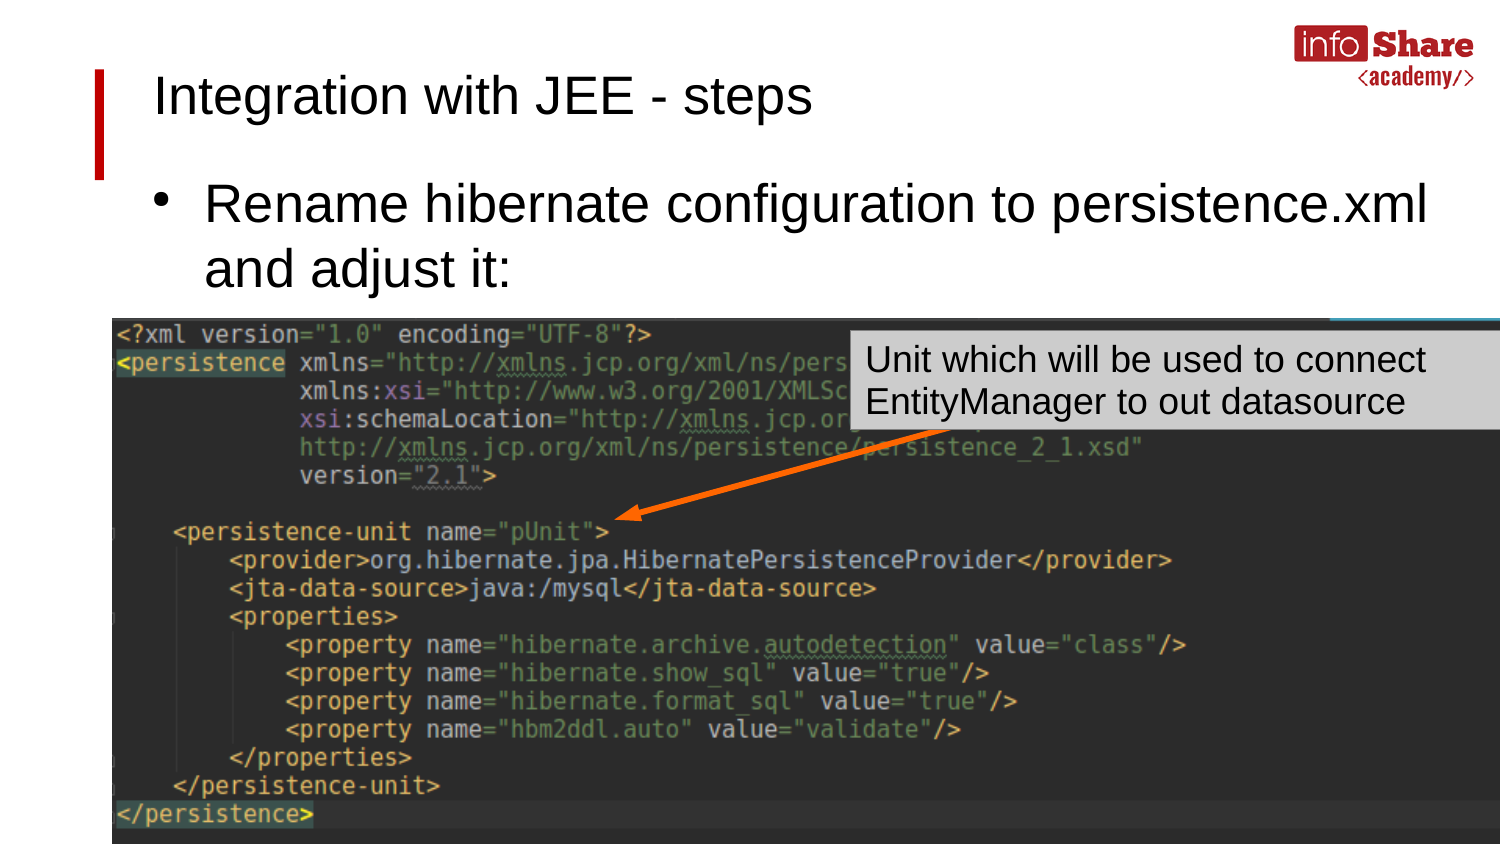

# Integration with JEE - steps
Rename hibernate configuration to persistence.xml and adjust it:
Unit which will be used to connect EntityManager to out datasource